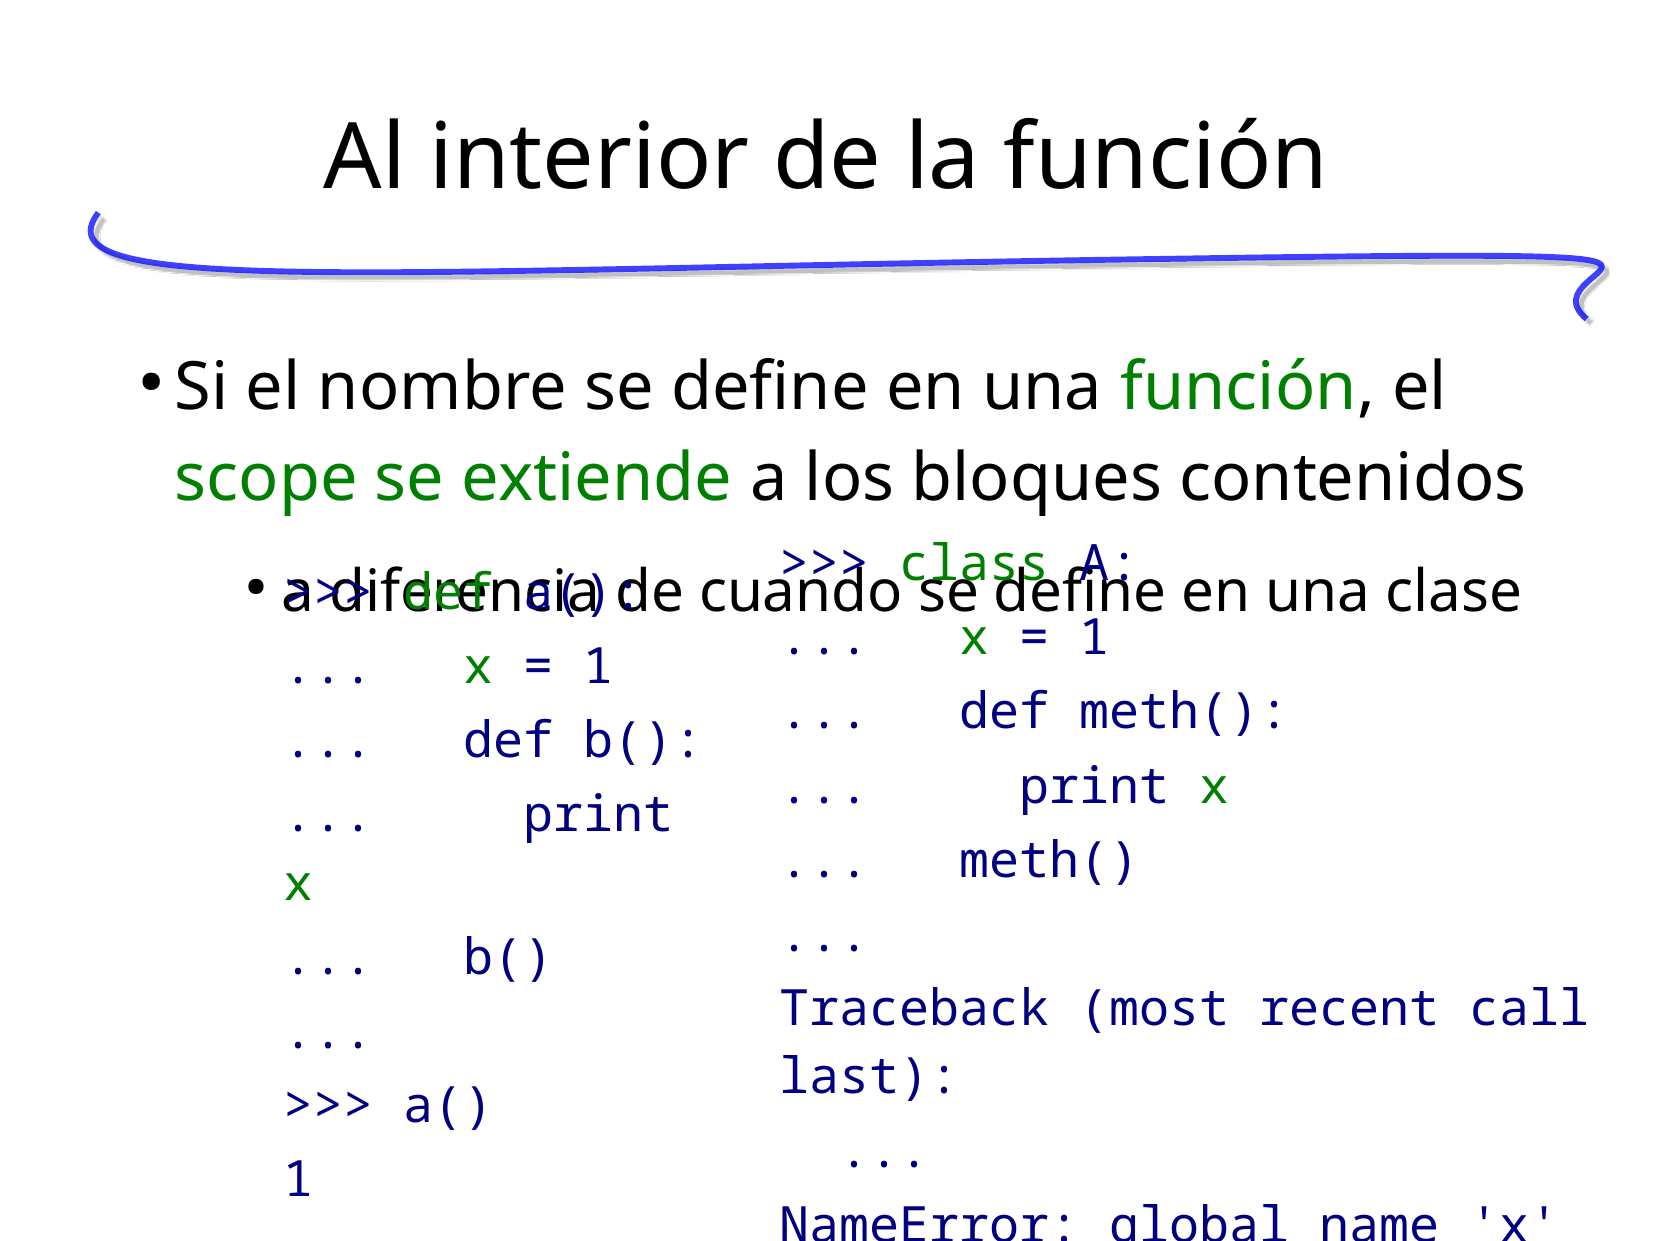

Al interior de la función
# Si el nombre se define en una función, el scope se extiende a los bloques contenidos
a diferencia de cuando se define en una clase
>>> class A:
... x = 1
... def meth():
... print x
... meth()
...
Traceback (most recent call last):
 ...
NameError: global name 'x' is not defined
>>> def a():
... x = 1
... def b():
... print x
... b()
...
>>> a()
1